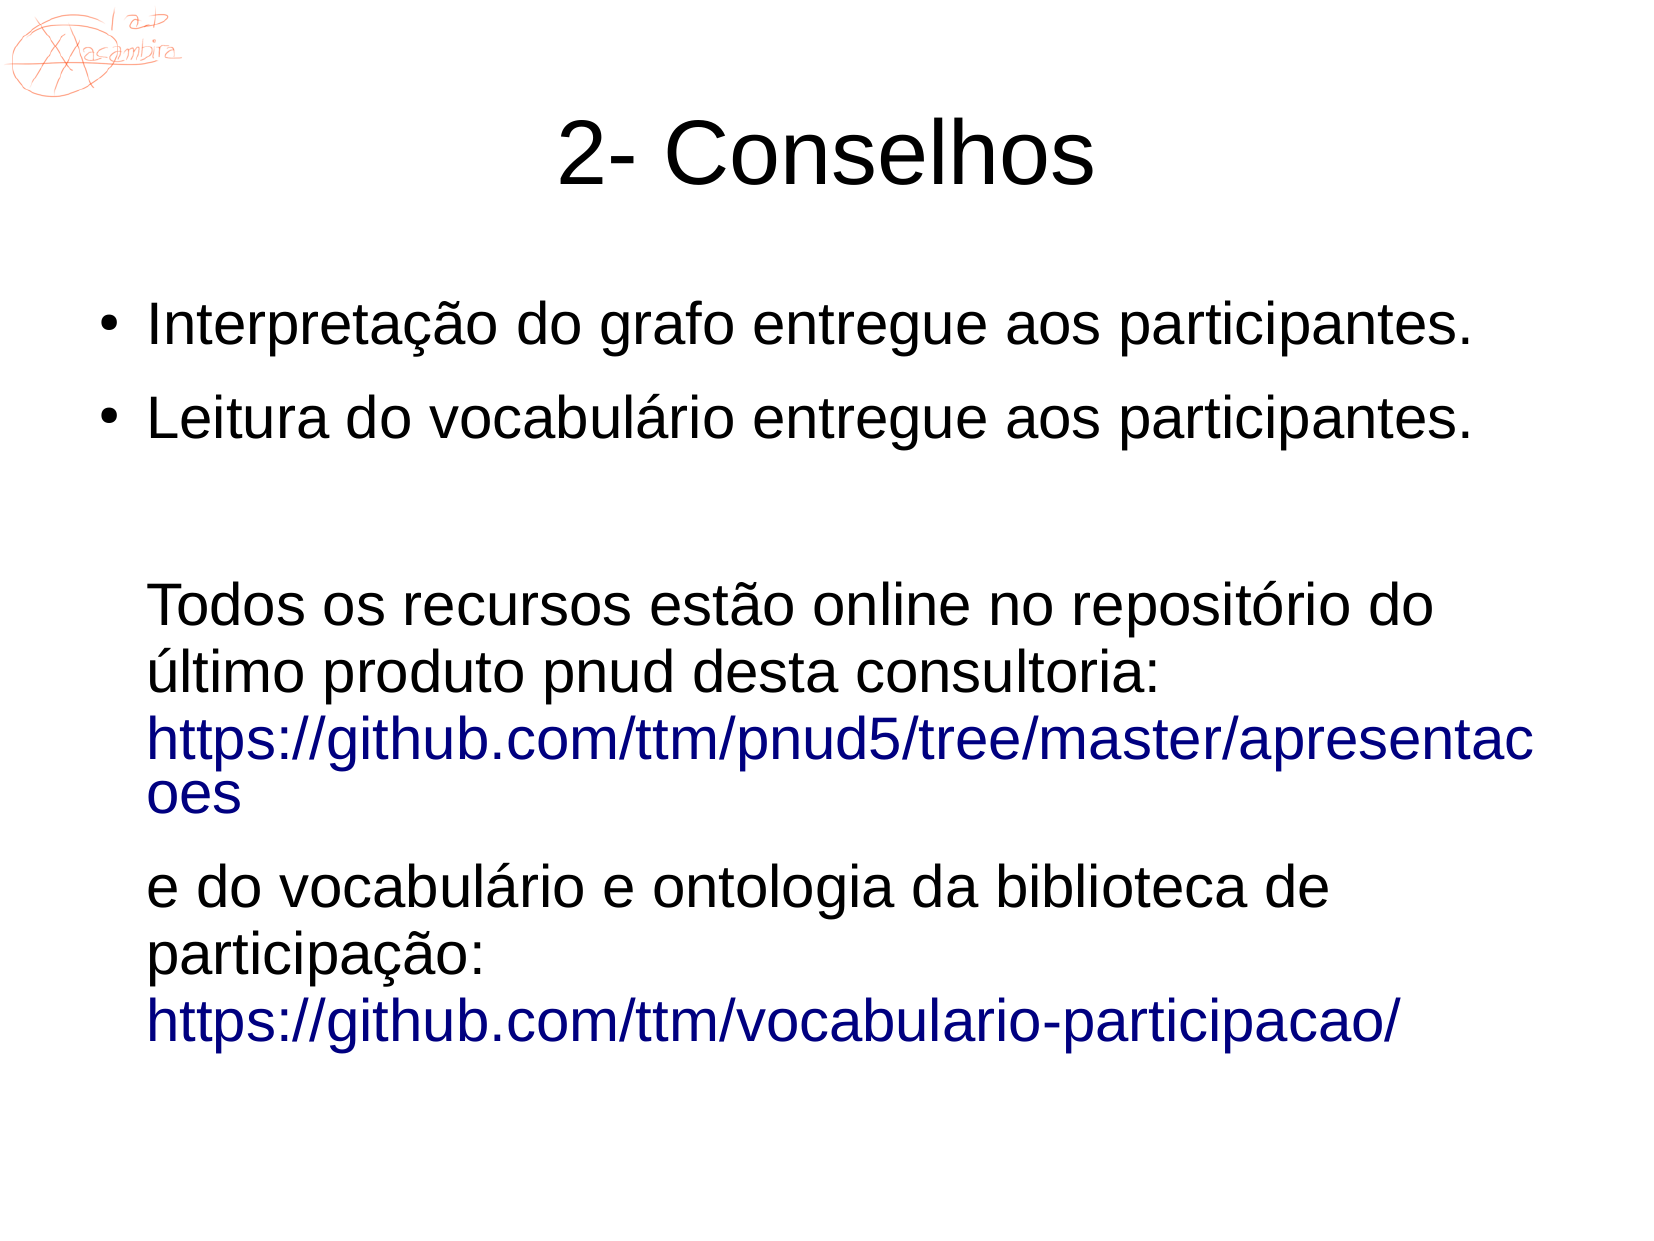

# 2- Conselhos
Interpretação do grafo entregue aos participantes.
Leitura do vocabulário entregue aos participantes.
Todos os recursos estão online no repositório do último produto pnud desta consultoria: https://github.com/ttm/pnud5/tree/master/apresentacoes
e do vocabulário e ontologia da biblioteca de participação: https://github.com/ttm/vocabulario-participacao/